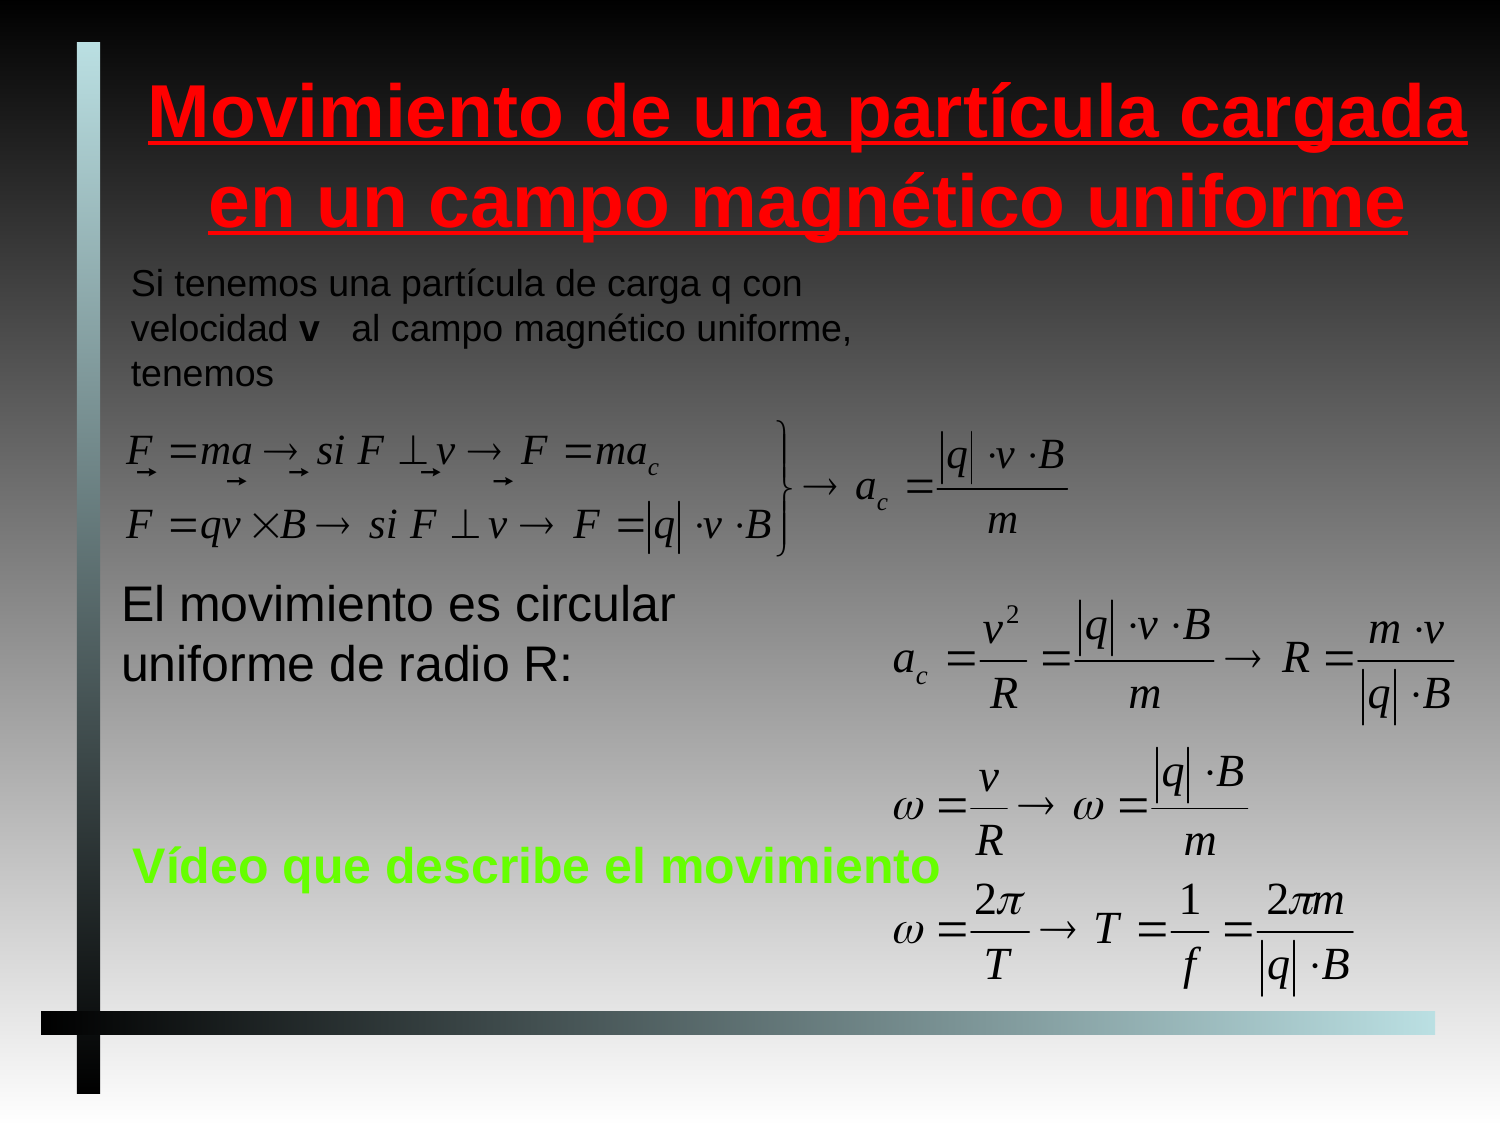

# Movimiento de una partícula cargada en un campo magnético uniforme
Si tenemos una partícula de carga q con velocidad v   al campo magnético uniforme, tenemos
El movimiento es circular uniforme de radio R:
Vídeo que describe el movimiento